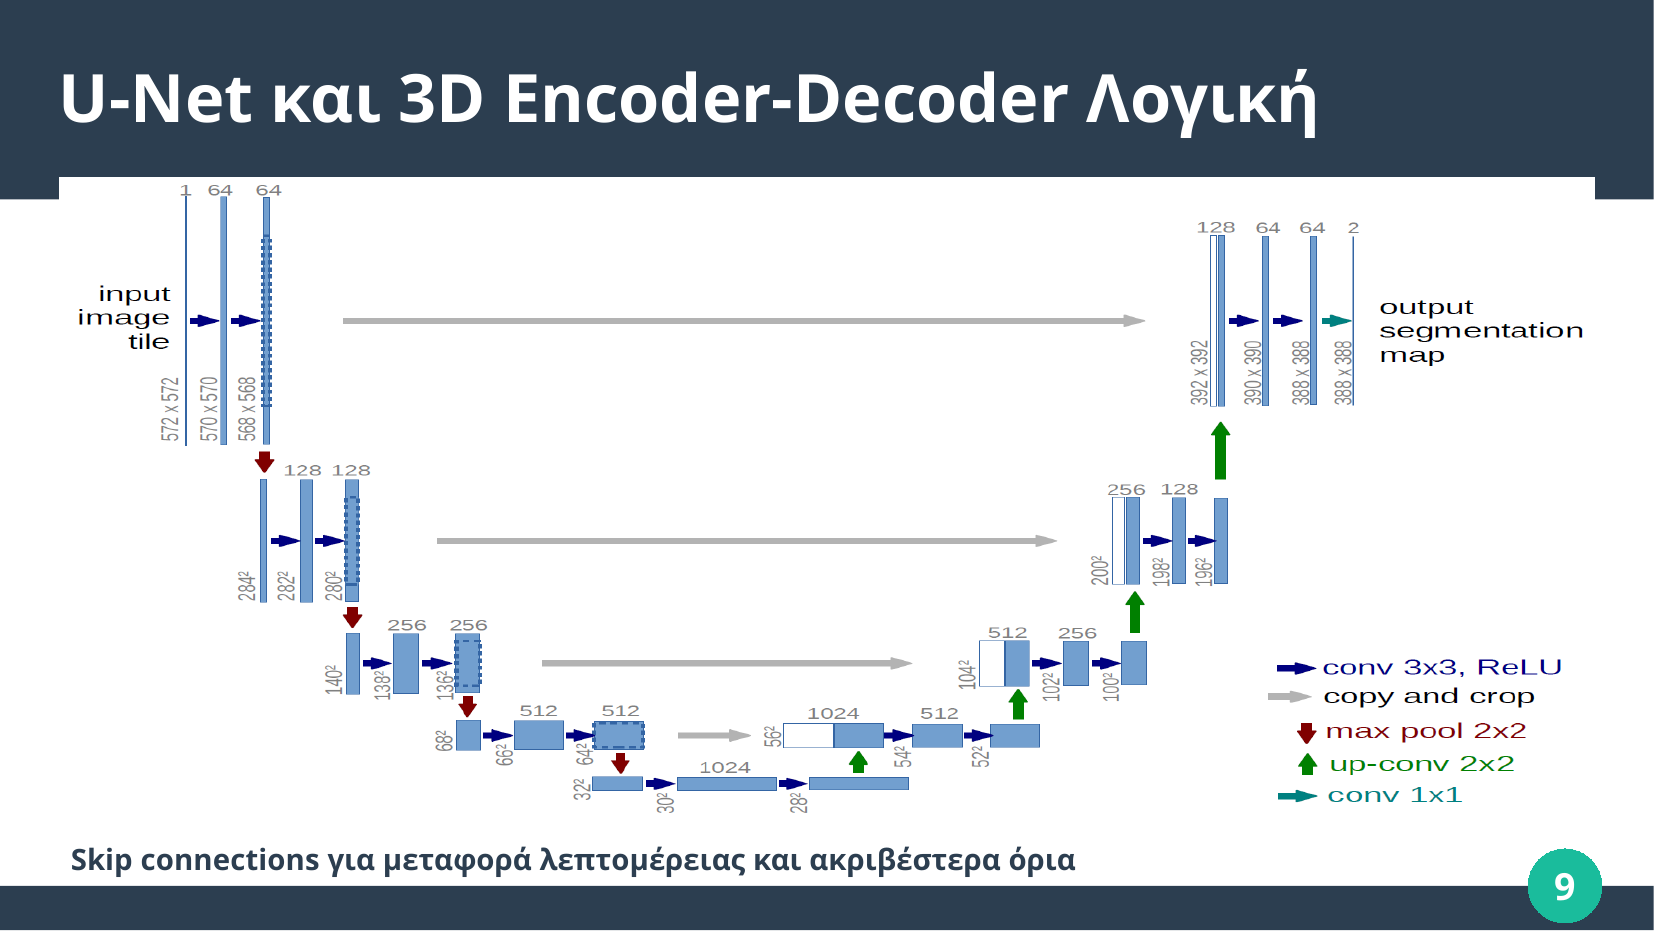

# U-Net και 3D Encoder-Decoder Λογική
Skip connections για μεταφορά λεπτομέρειας και ακριβέστερα όρια
9